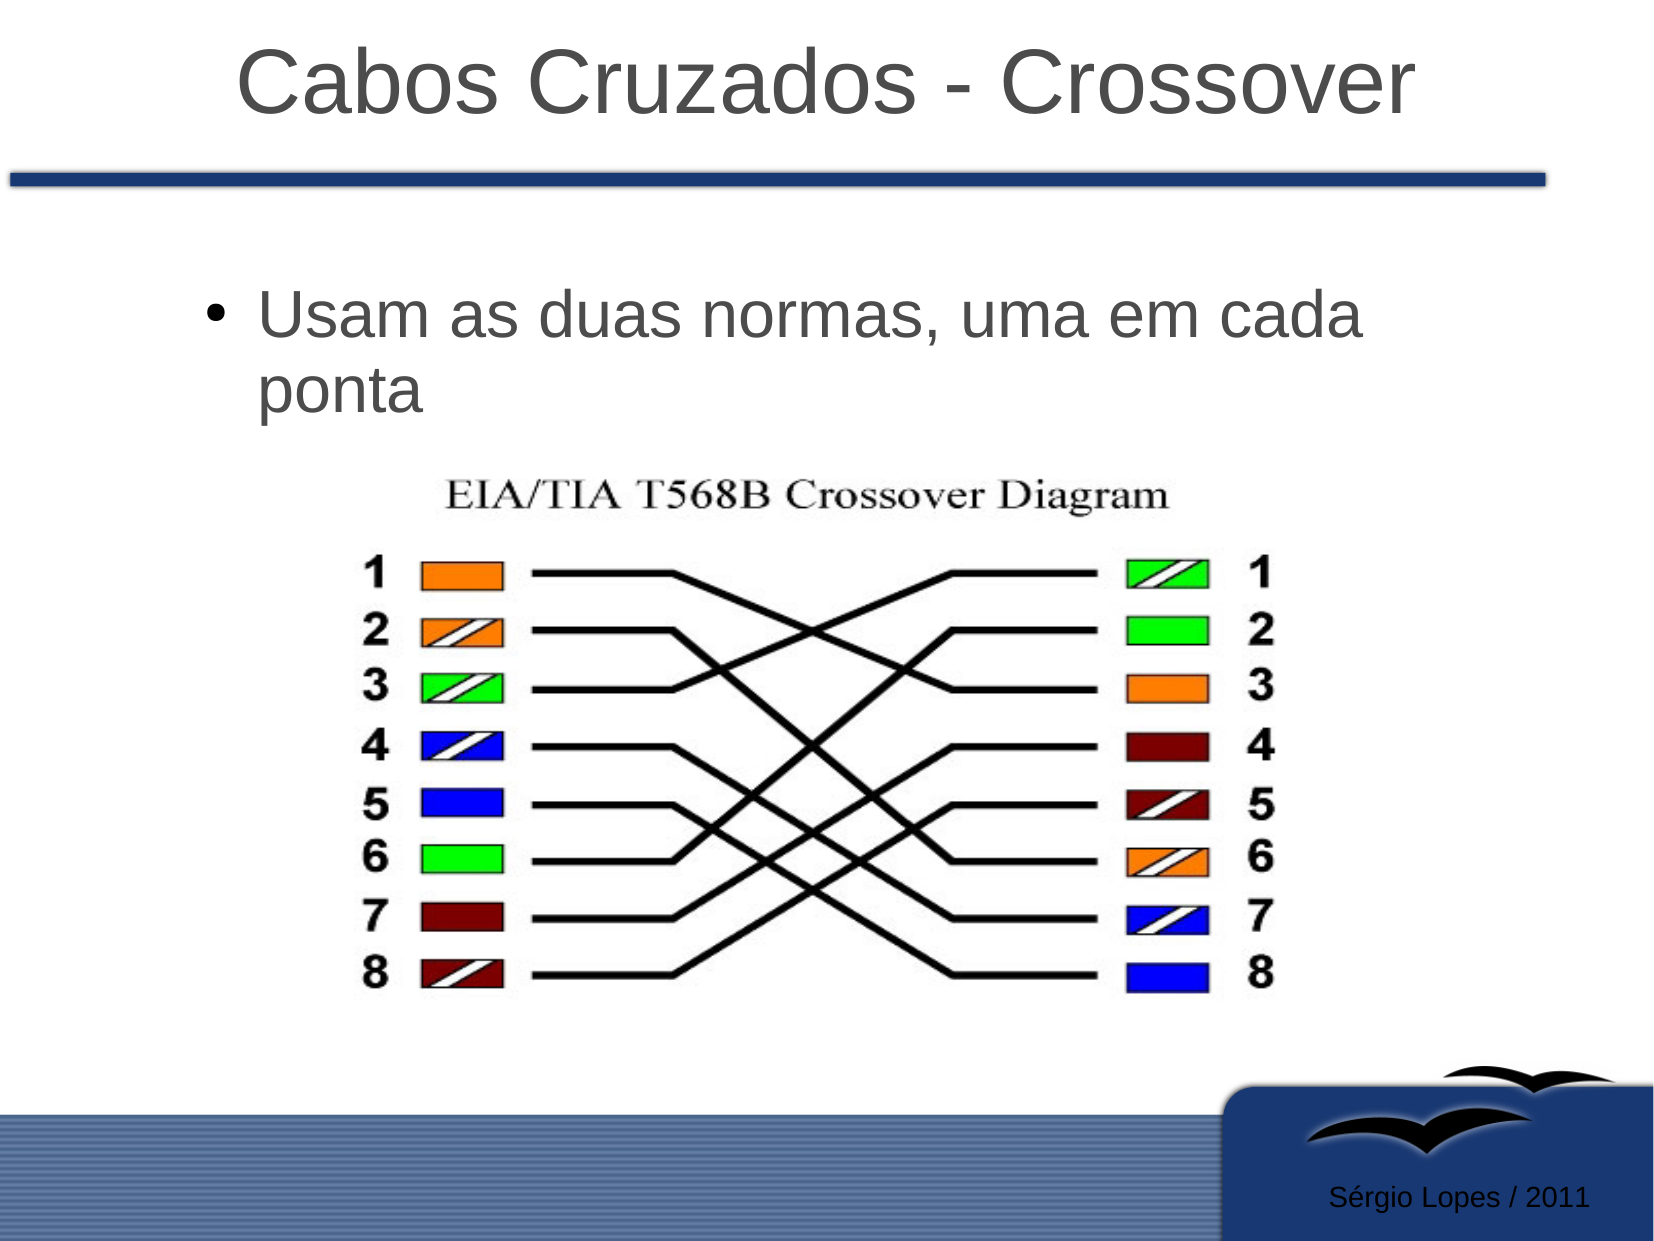

# Cabos Cruzados - Crossover
Usam as duas normas, uma em cada ponta
Sérgio Lopes / 2011